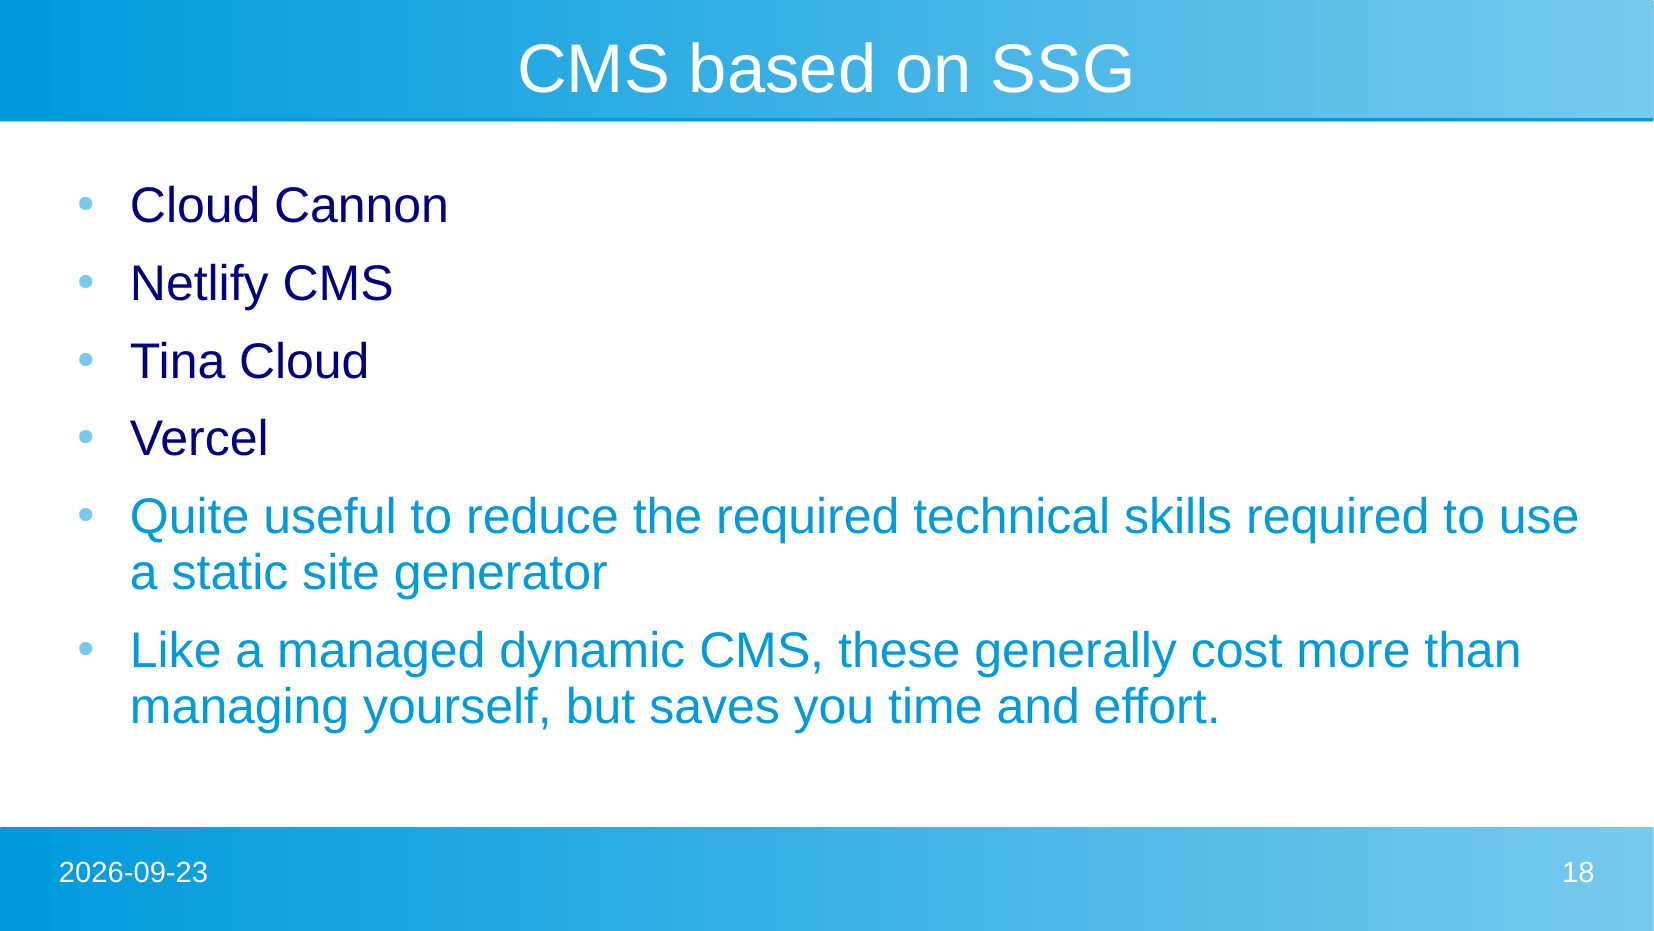

# CMS based on SSG
Cloud Cannon
Netlify CMS
Tina Cloud
Vercel
Quite useful to reduce the required technical skills required to use a static site generator
Like a managed dynamic CMS, these generally cost more than managing yourself, but saves you time and effort.
18